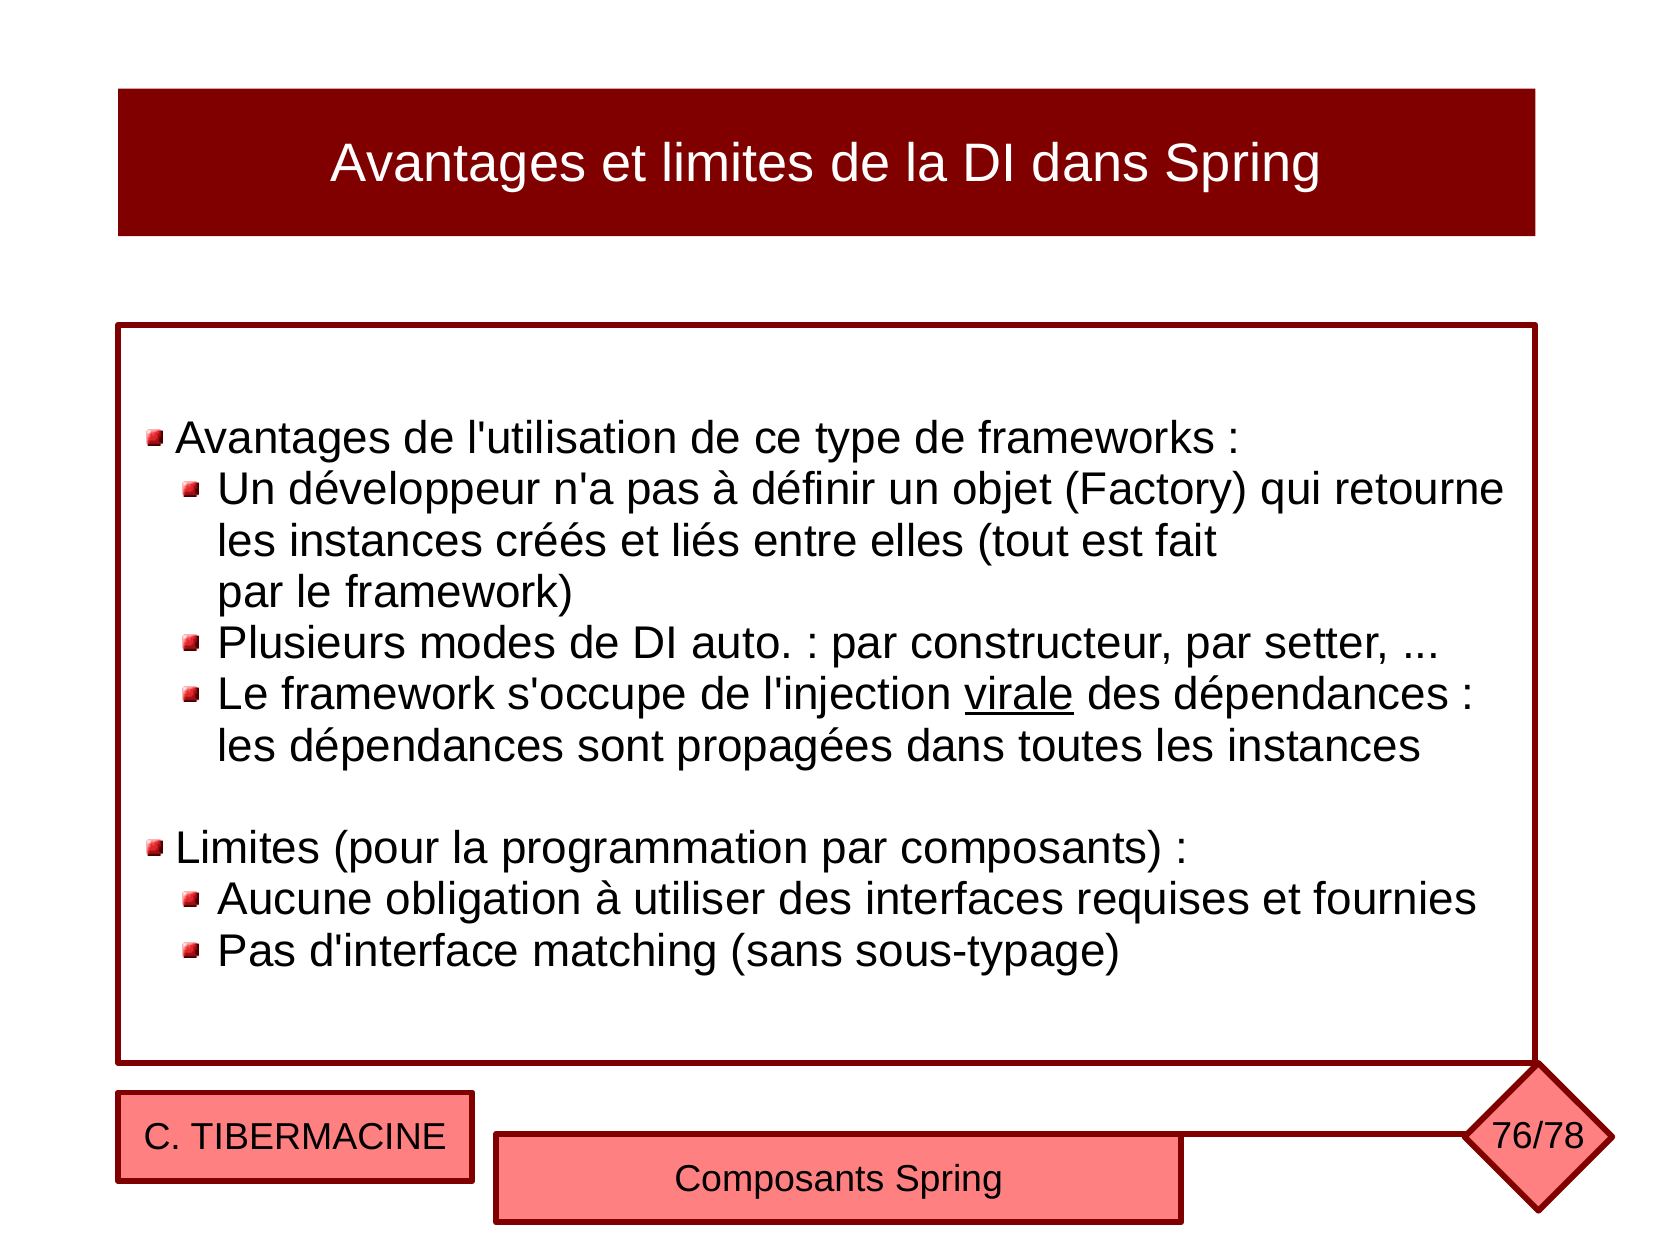

Avantages et limites de la DI dans Spring
 Avantages de l'utilisation de ce type de frameworks :
Un développeur n'a pas à définir un objet (Factory) qui retourne
les instances créés et liés entre elles (tout est fait
par le framework)
Plusieurs modes de DI auto. : par constructeur, par setter, ...
Le framework s'occupe de l'injection virale des dépendances :
les dépendances sont propagées dans toutes les instances
 Limites (pour la programmation par composants) :
Aucune obligation à utiliser des interfaces requises et fournies
Pas d'interface matching (sans sous-typage)
C. TIBERMACINE
Composants Spring